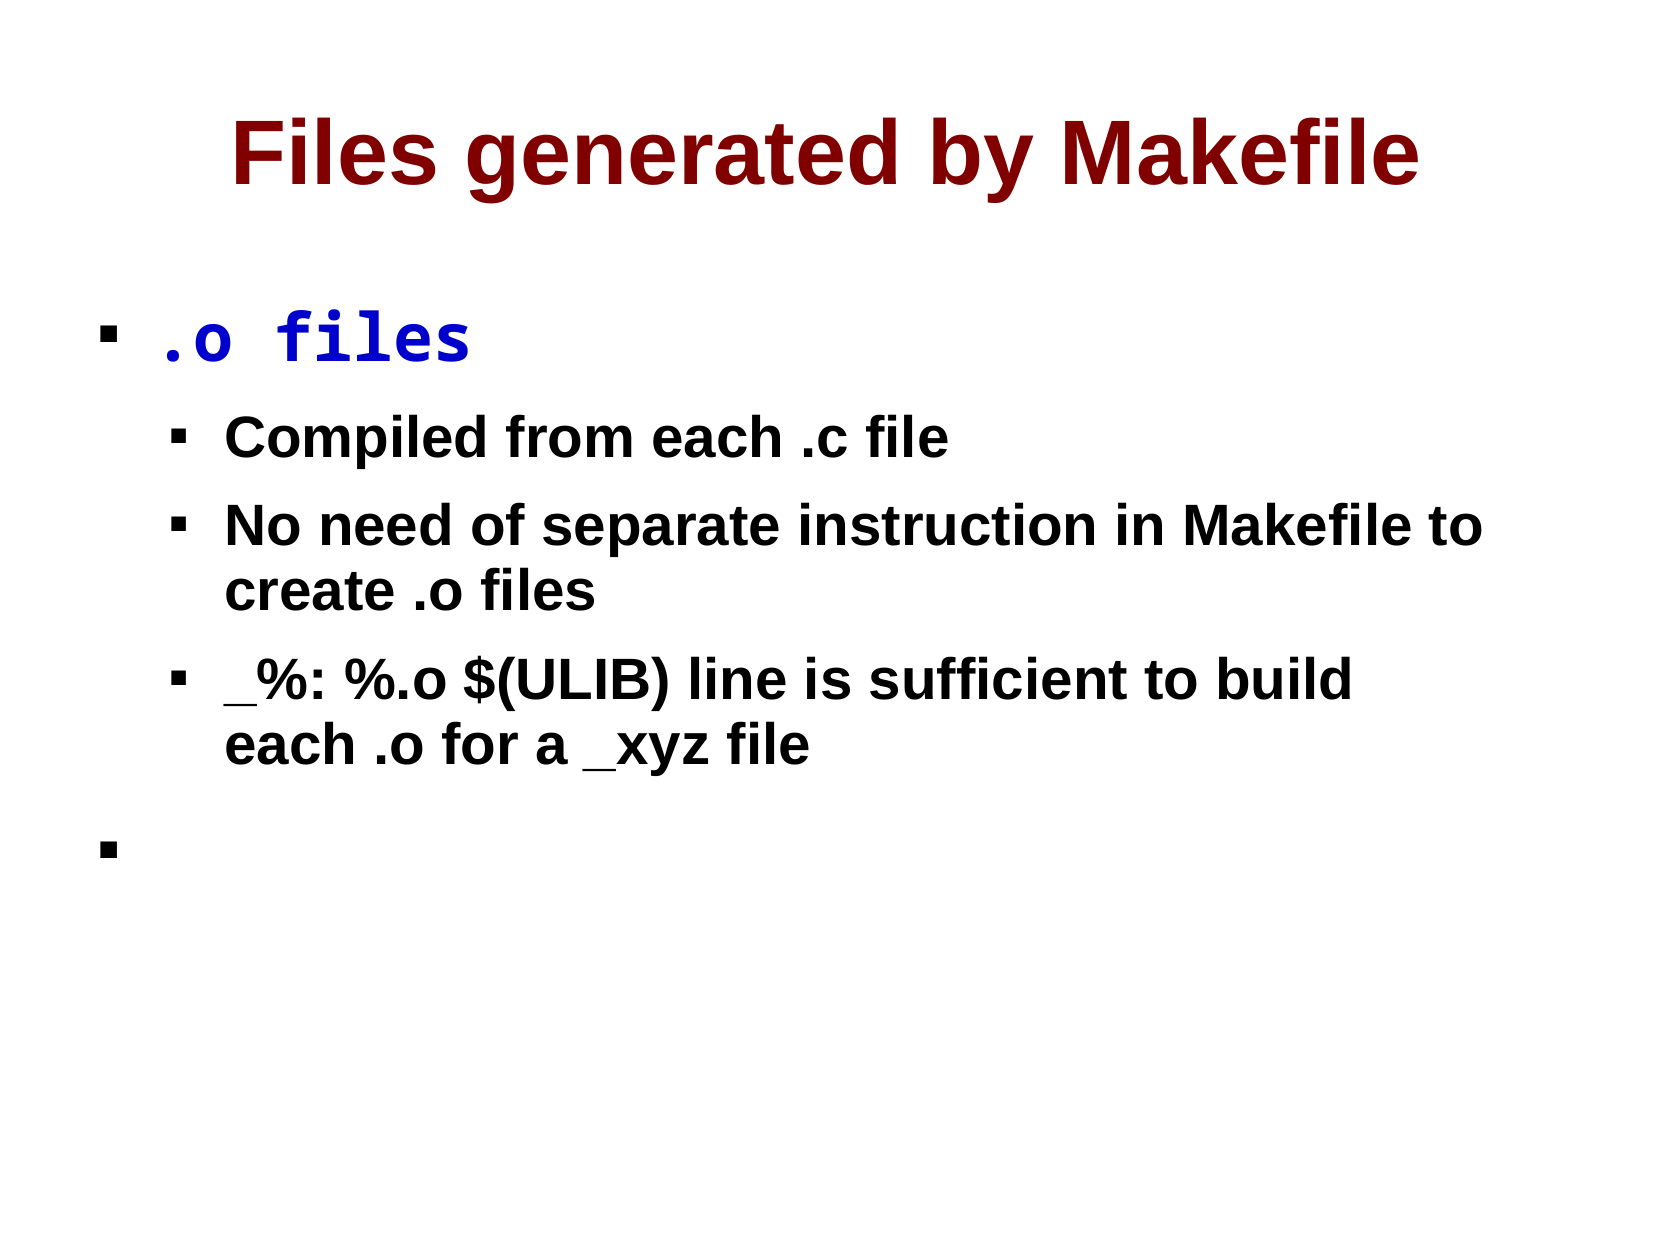

# Files generated by Makefile
.o files
Compiled from each .c file
No need of separate instruction in Makefile to create .o files
_%: %.o $(ULIB) line is sufficient to build each .o for a _xyz file